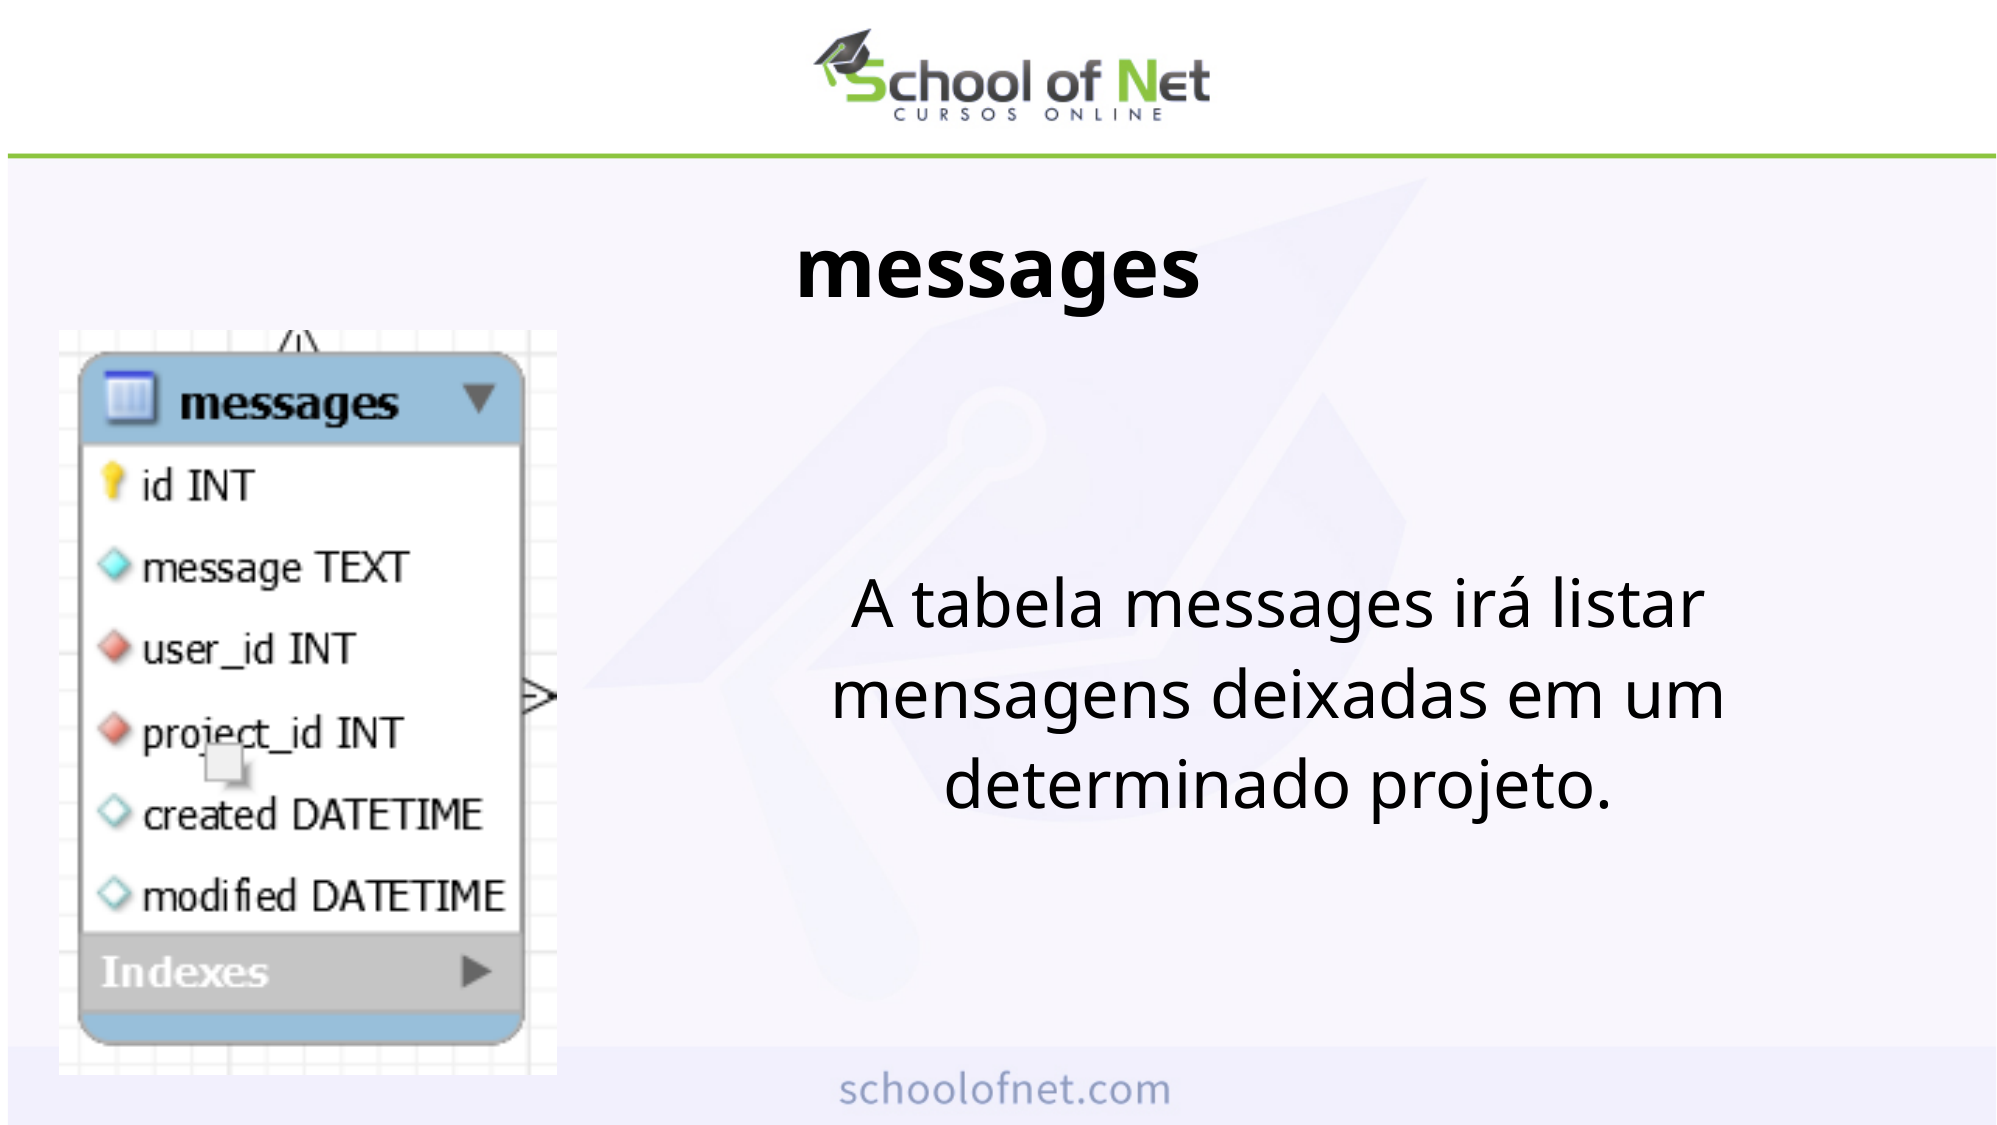

# messages
A tabela messages irá listar mensagens deixadas em um determinado projeto.